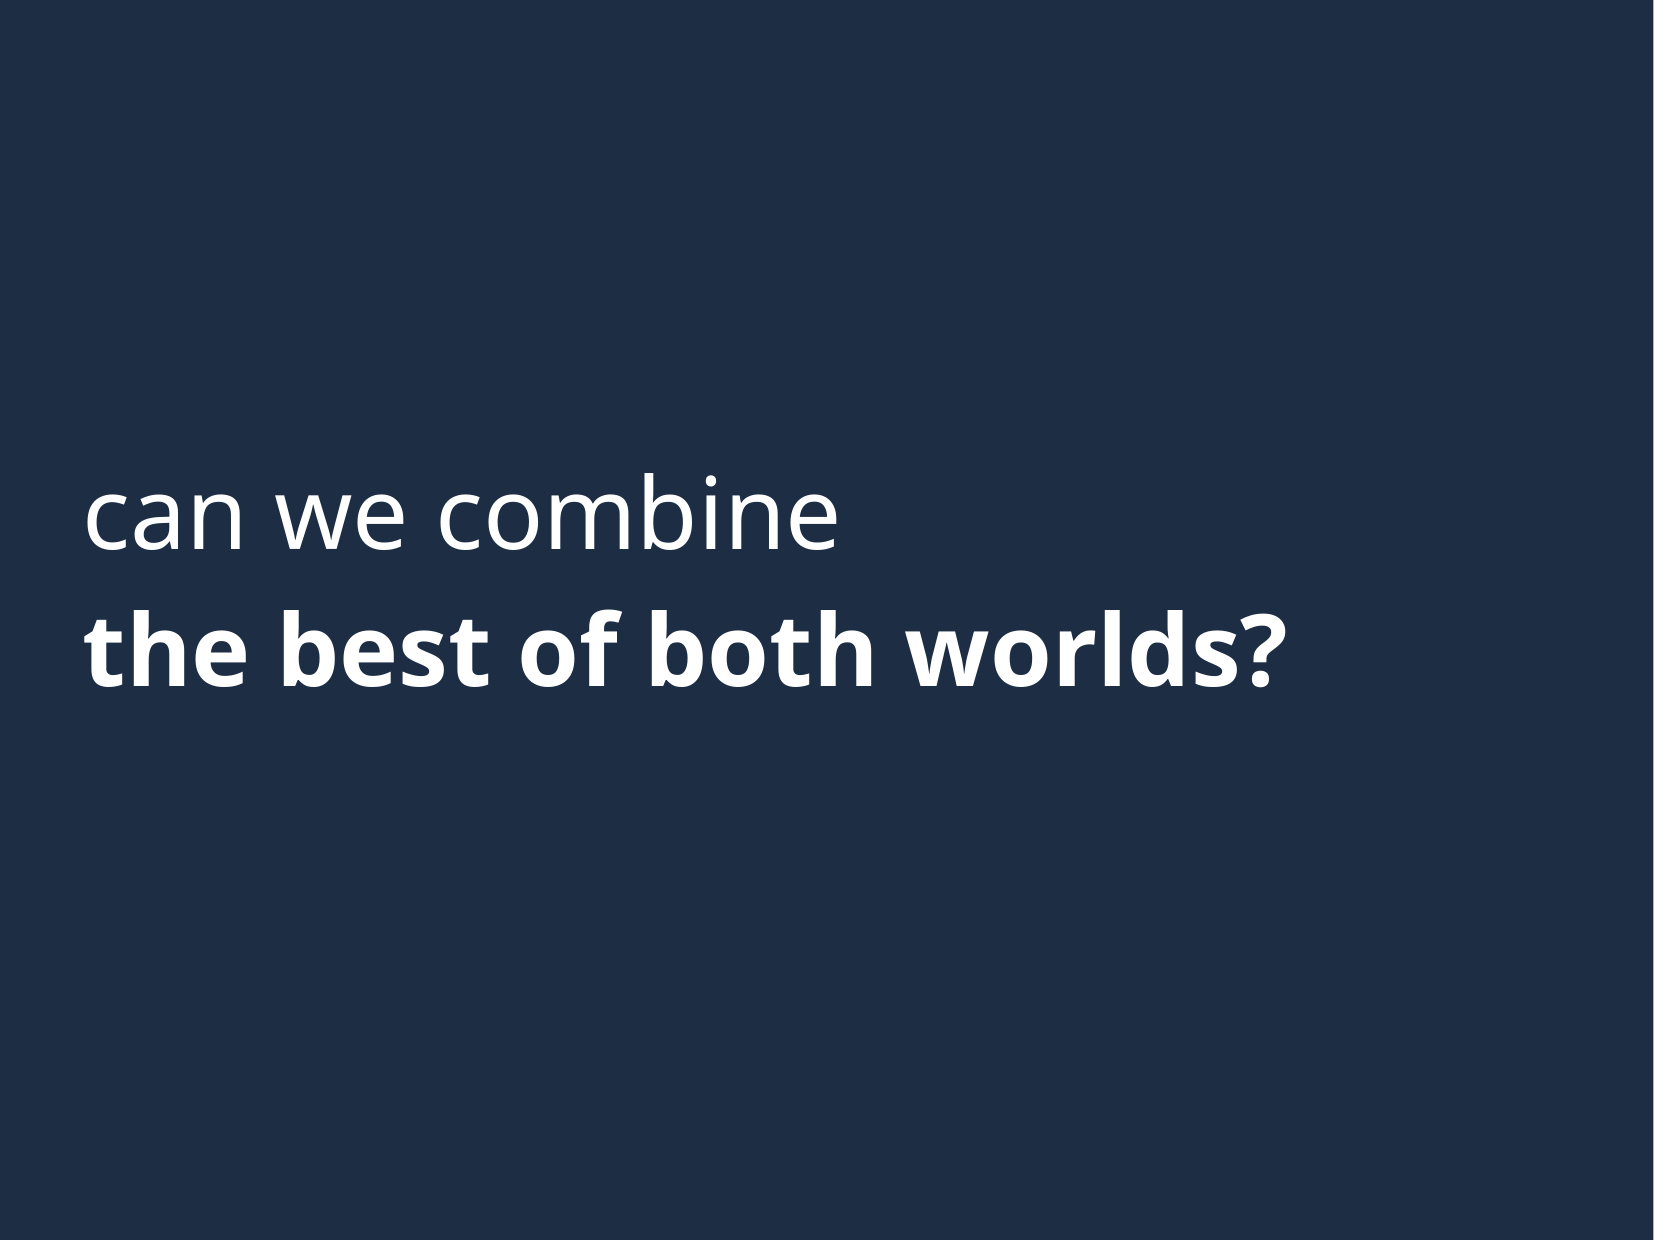

# can we combine
the best of both worlds?